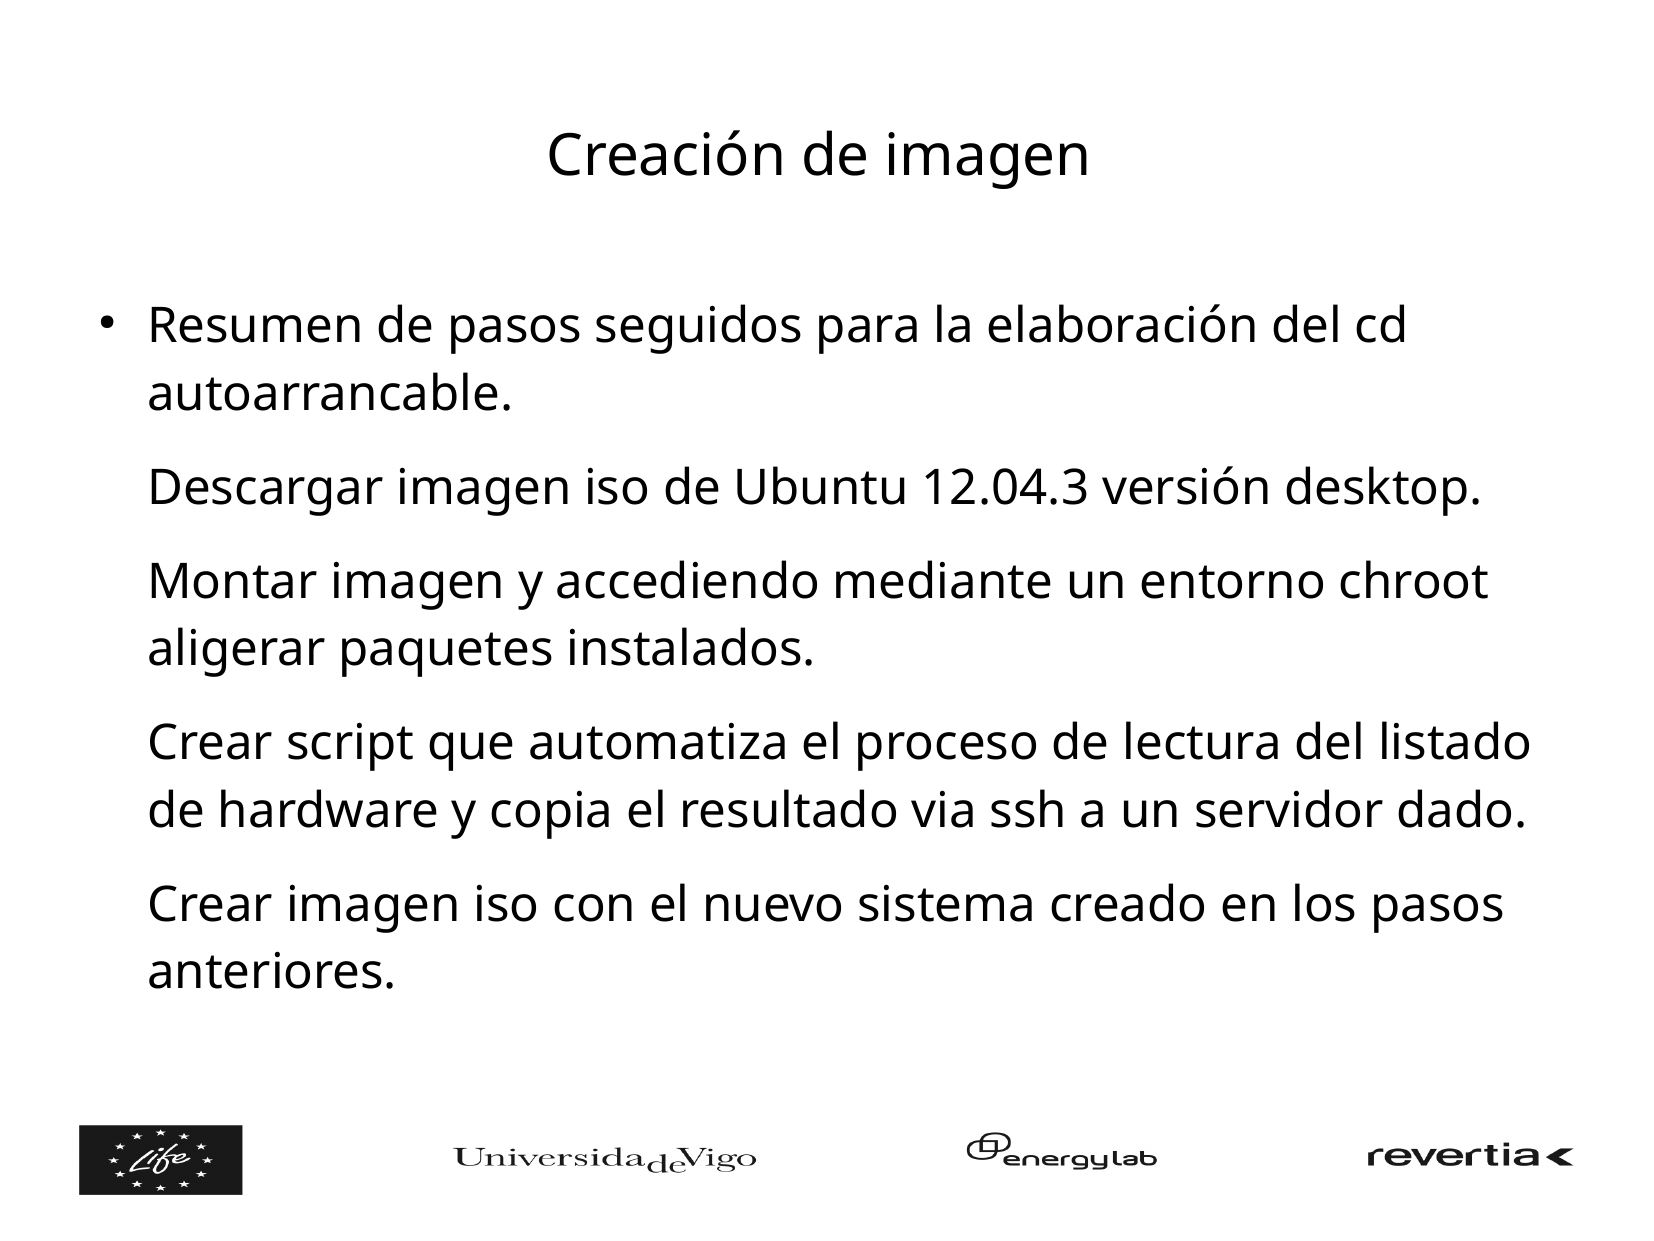

# Creación de imagen
Resumen de pasos seguidos para la elaboración del cd autoarrancable.
Descargar imagen iso de Ubuntu 12.04.3 versión desktop.
Montar imagen y accediendo mediante un entorno chroot aligerar paquetes instalados.
Crear script que automatiza el proceso de lectura del listado de hardware y copia el resultado via ssh a un servidor dado.
Crear imagen iso con el nuevo sistema creado en los pasos anteriores.